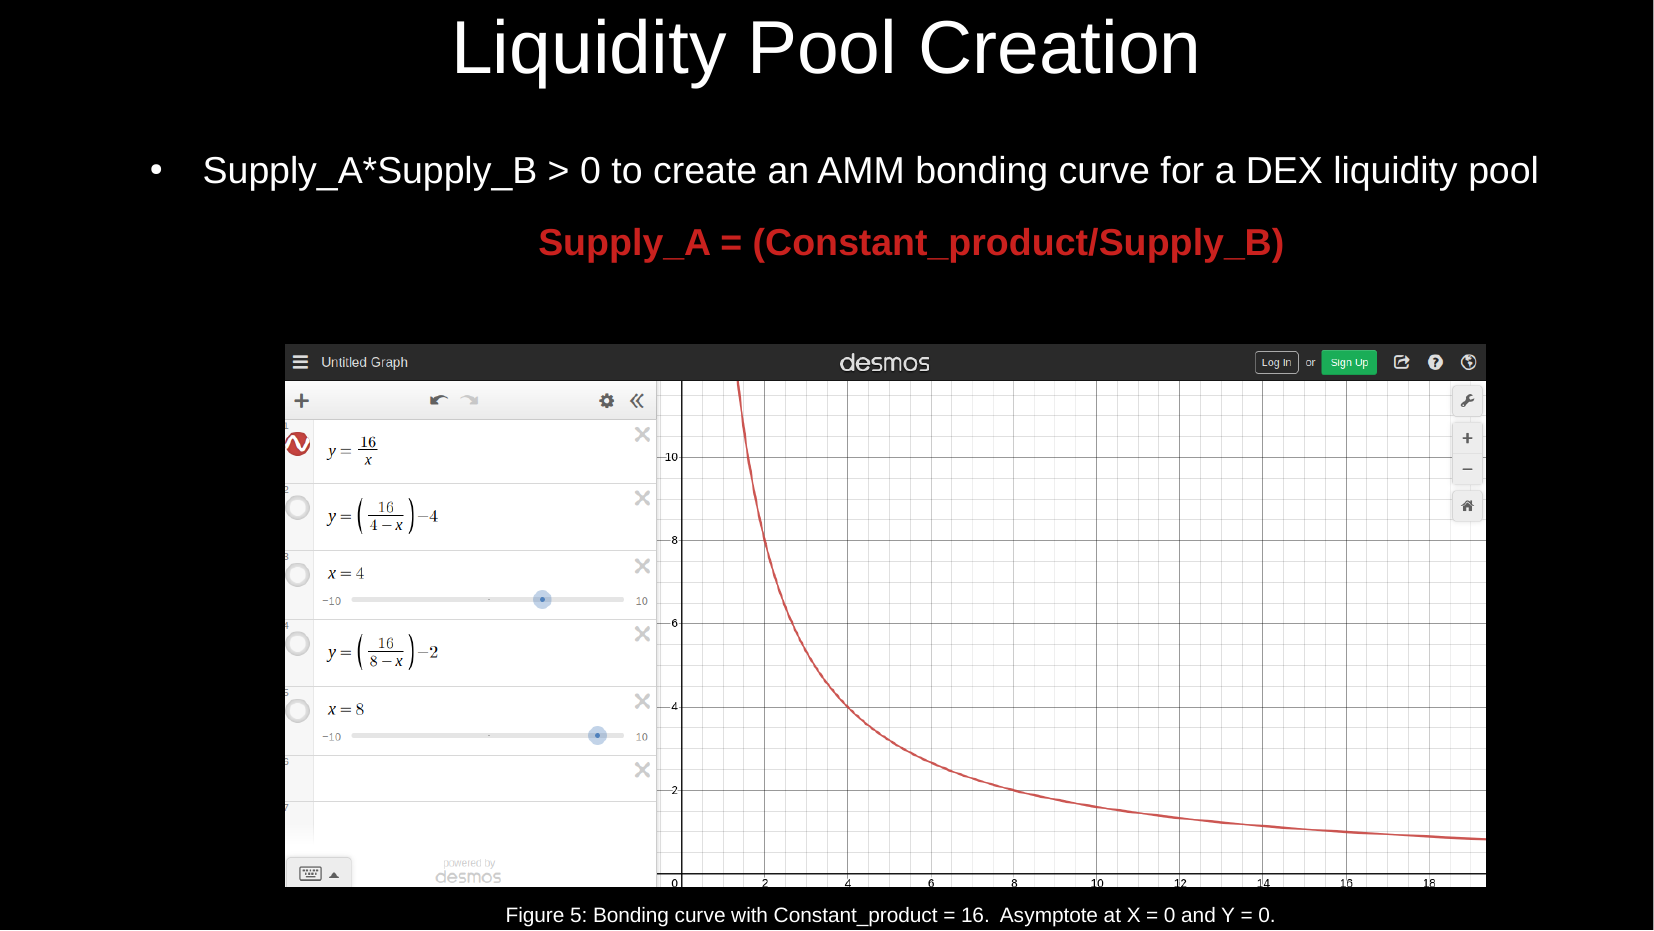

# Liquidity Pool Creation
Supply_A*Supply_B > 0 to create an AMM bonding curve for a DEX liquidity pool
Supply_A = (Constant_product/Supply_B)
Figure 5: Bonding curve with Constant_product = 16. Asymptote at X = 0 and Y = 0.